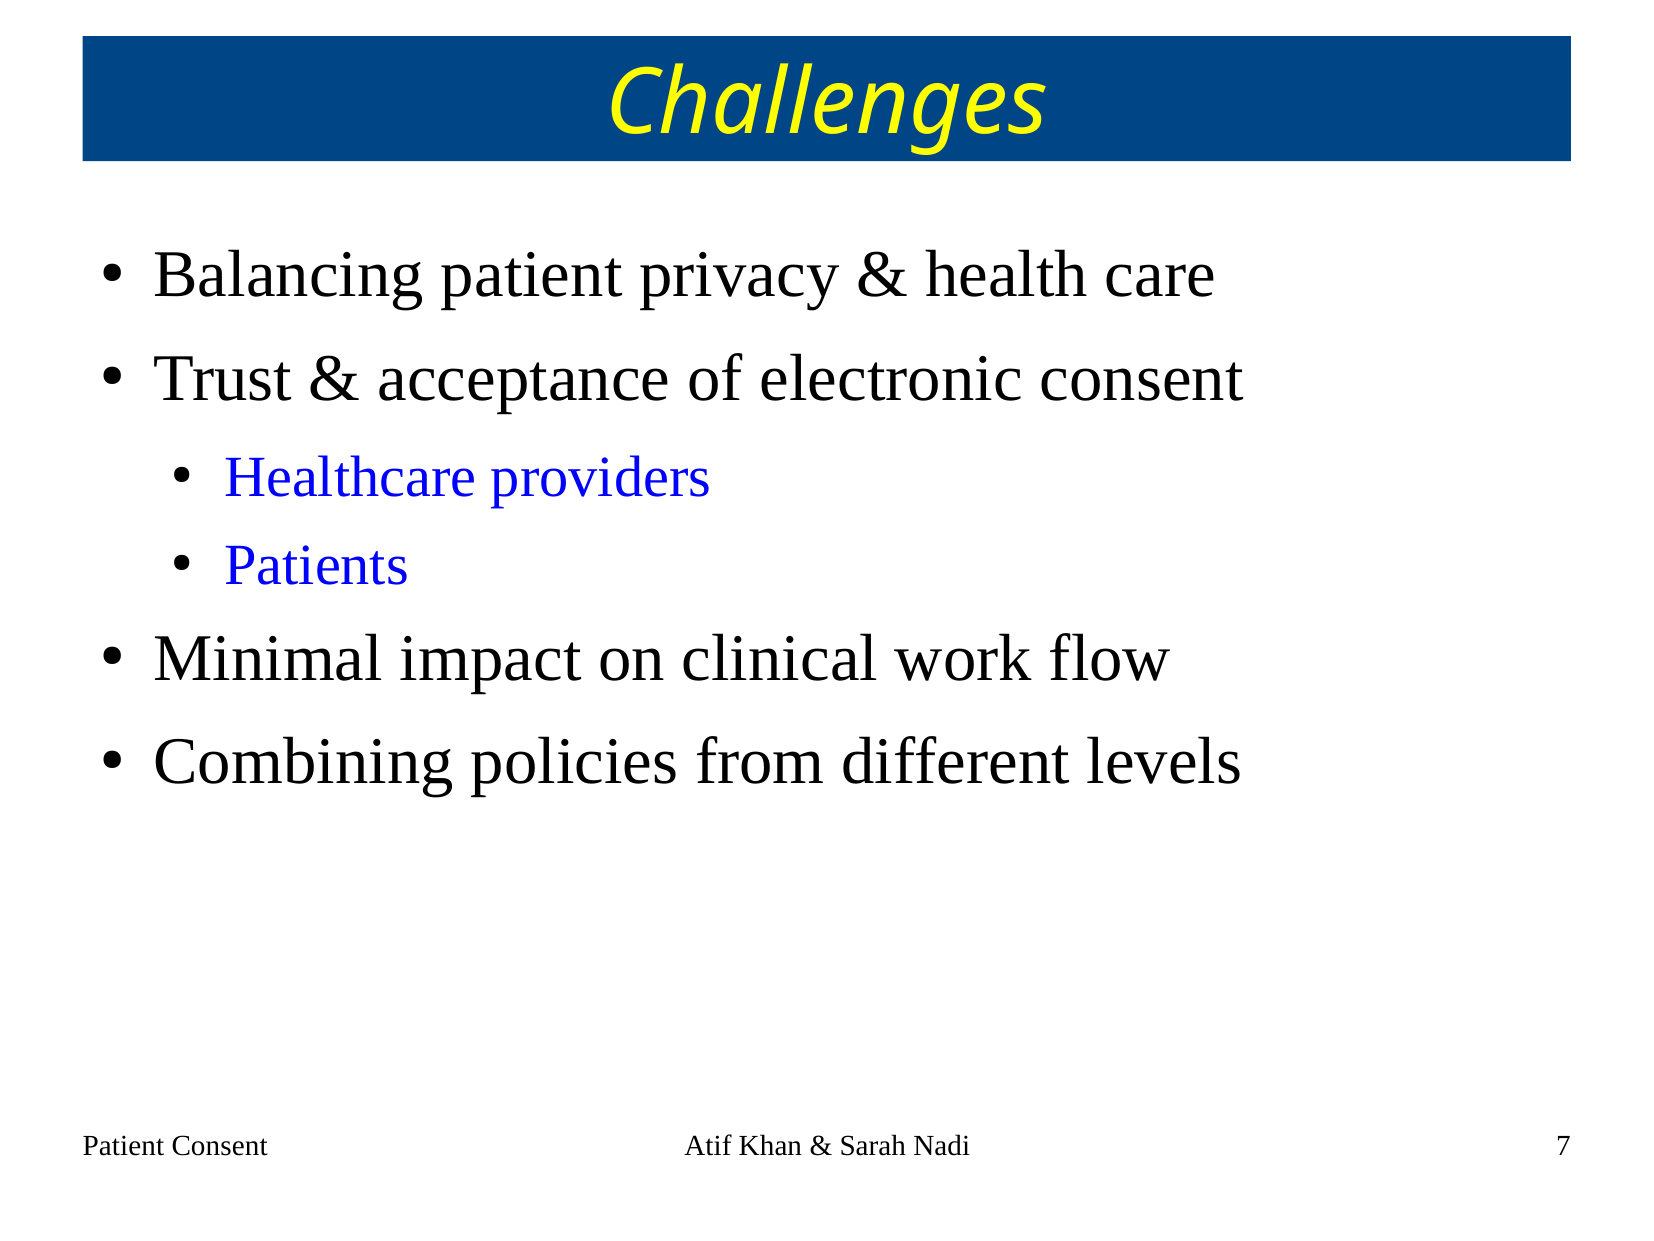

# Challenges
Balancing patient privacy & health care
Trust & acceptance of electronic consent
Healthcare providers
Patients
Minimal impact on clinical work flow
Combining policies from different levels
Patient Consent
Atif Khan & Sarah Nadi
7